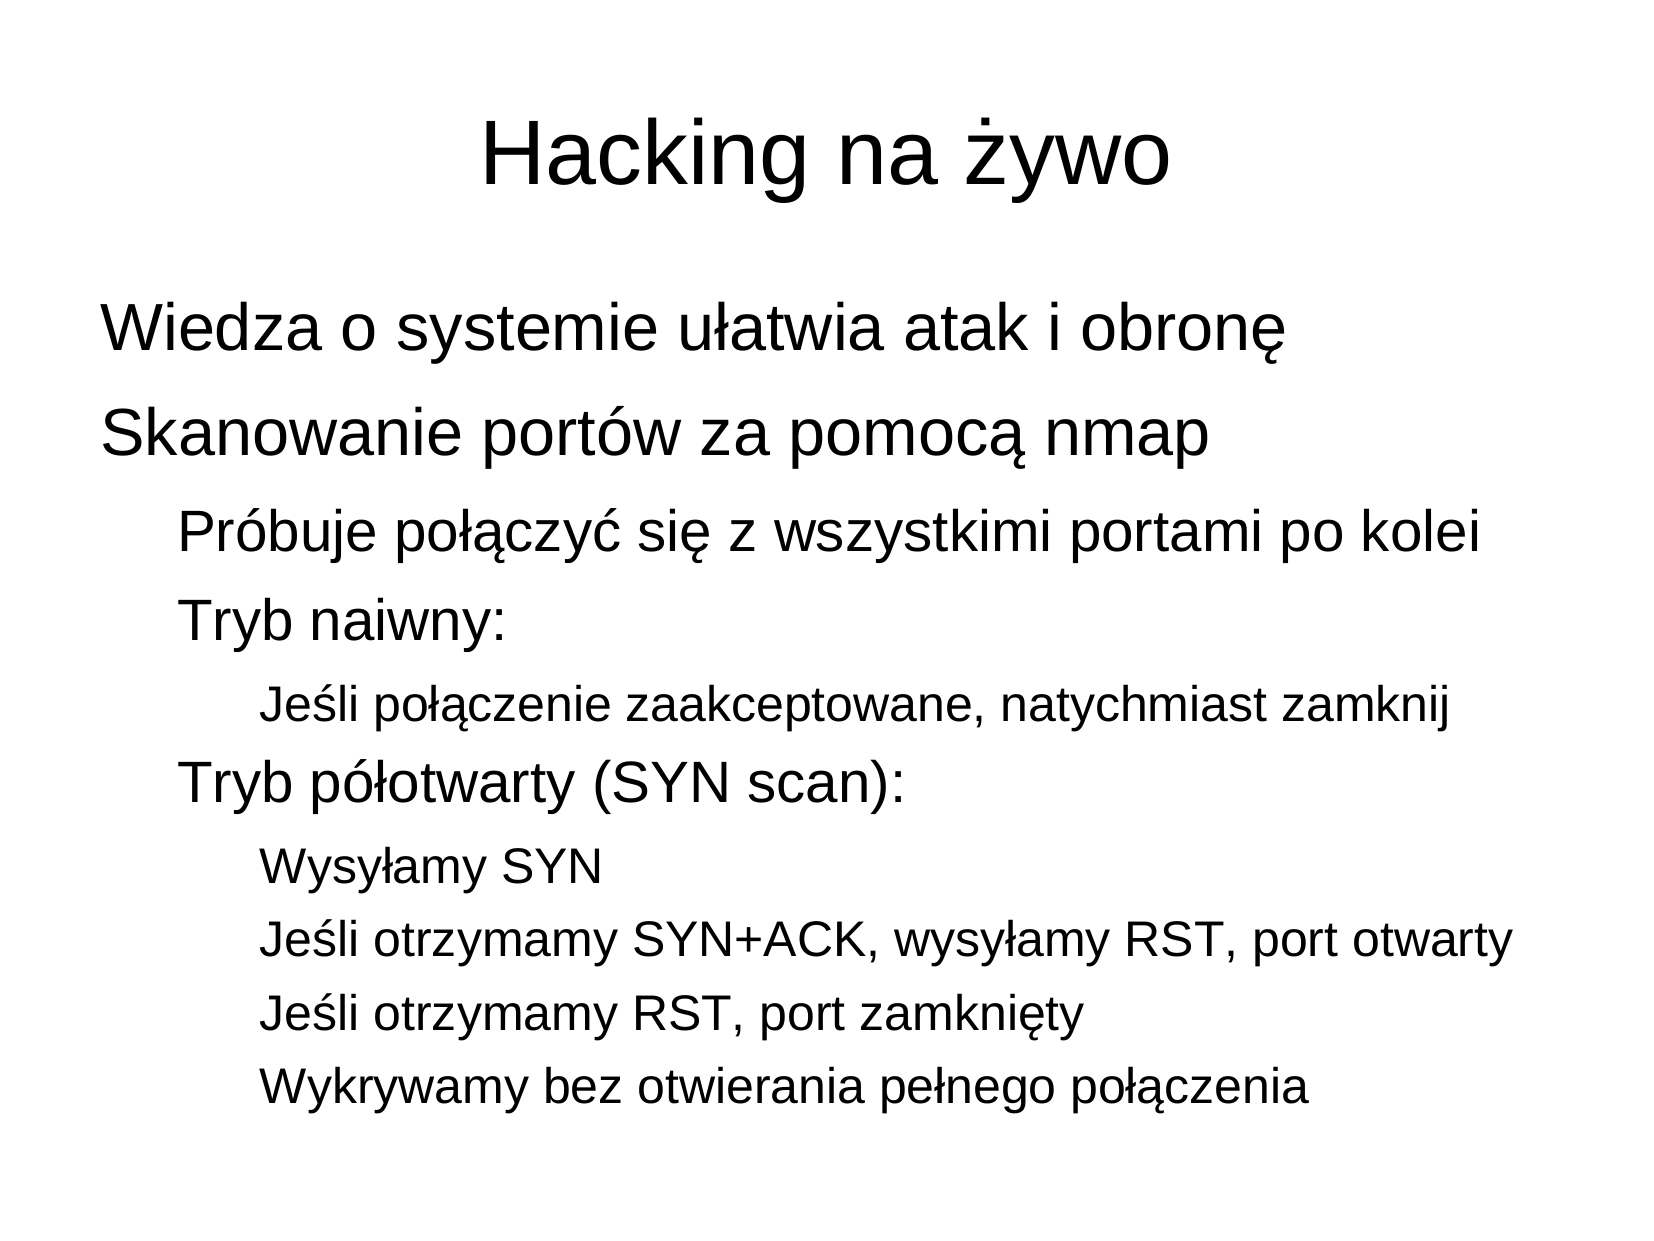

# Hacking na żywo
Wiedza o systemie ułatwia atak i obronę
Skanowanie portów za pomocą nmap
Próbuje połączyć się z wszystkimi portami po kolei
Tryb naiwny:
Jeśli połączenie zaakceptowane, natychmiast zamknij
Tryb półotwarty (SYN scan):
Wysyłamy SYN
Jeśli otrzymamy SYN+ACK, wysyłamy RST, port otwarty
Jeśli otrzymamy RST, port zamknięty
Wykrywamy bez otwierania pełnego połączenia